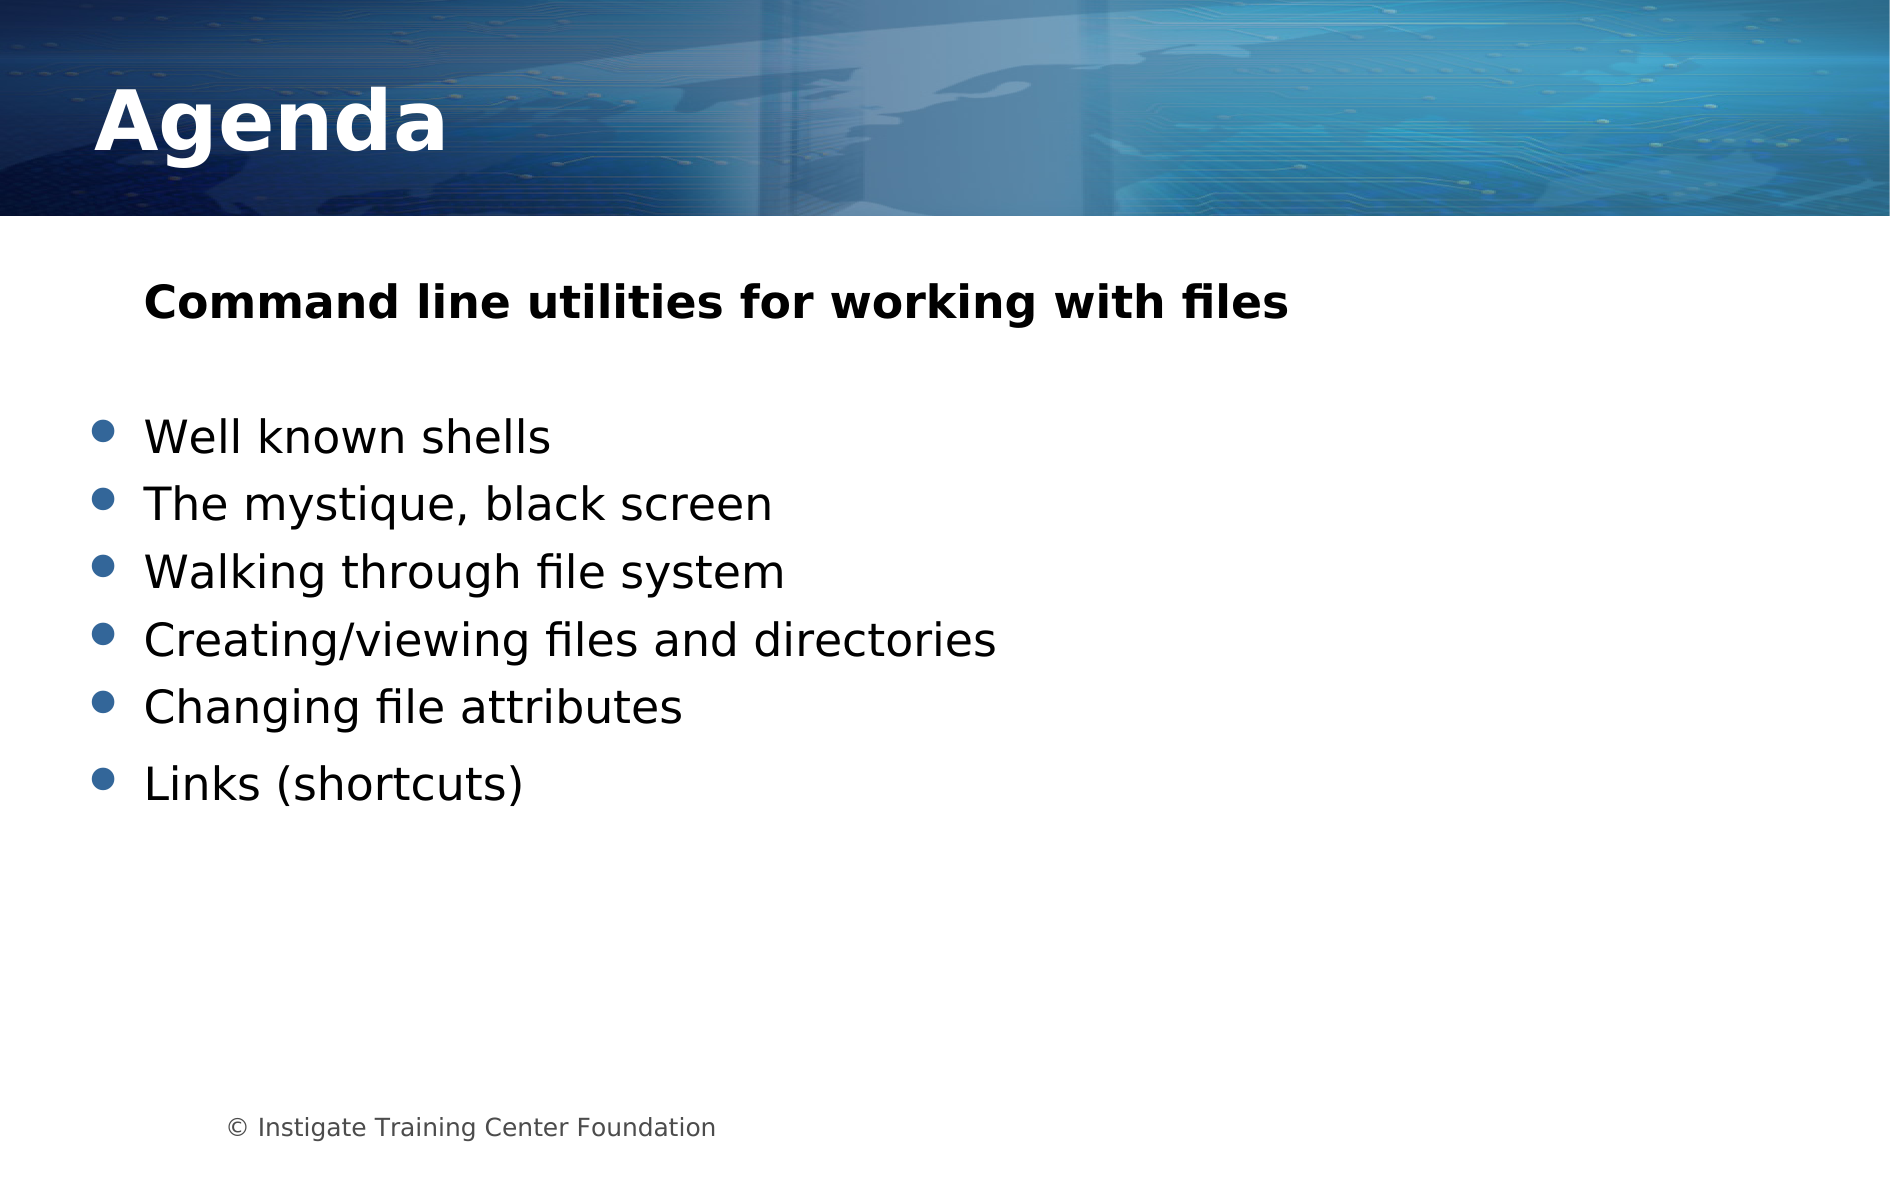

# Agenda
Command line utilities for working with files
Well known shells
The mystique, black screen
Walking through file system
Creating/viewing files and directories
Changing file attributes
Links (shortcuts)